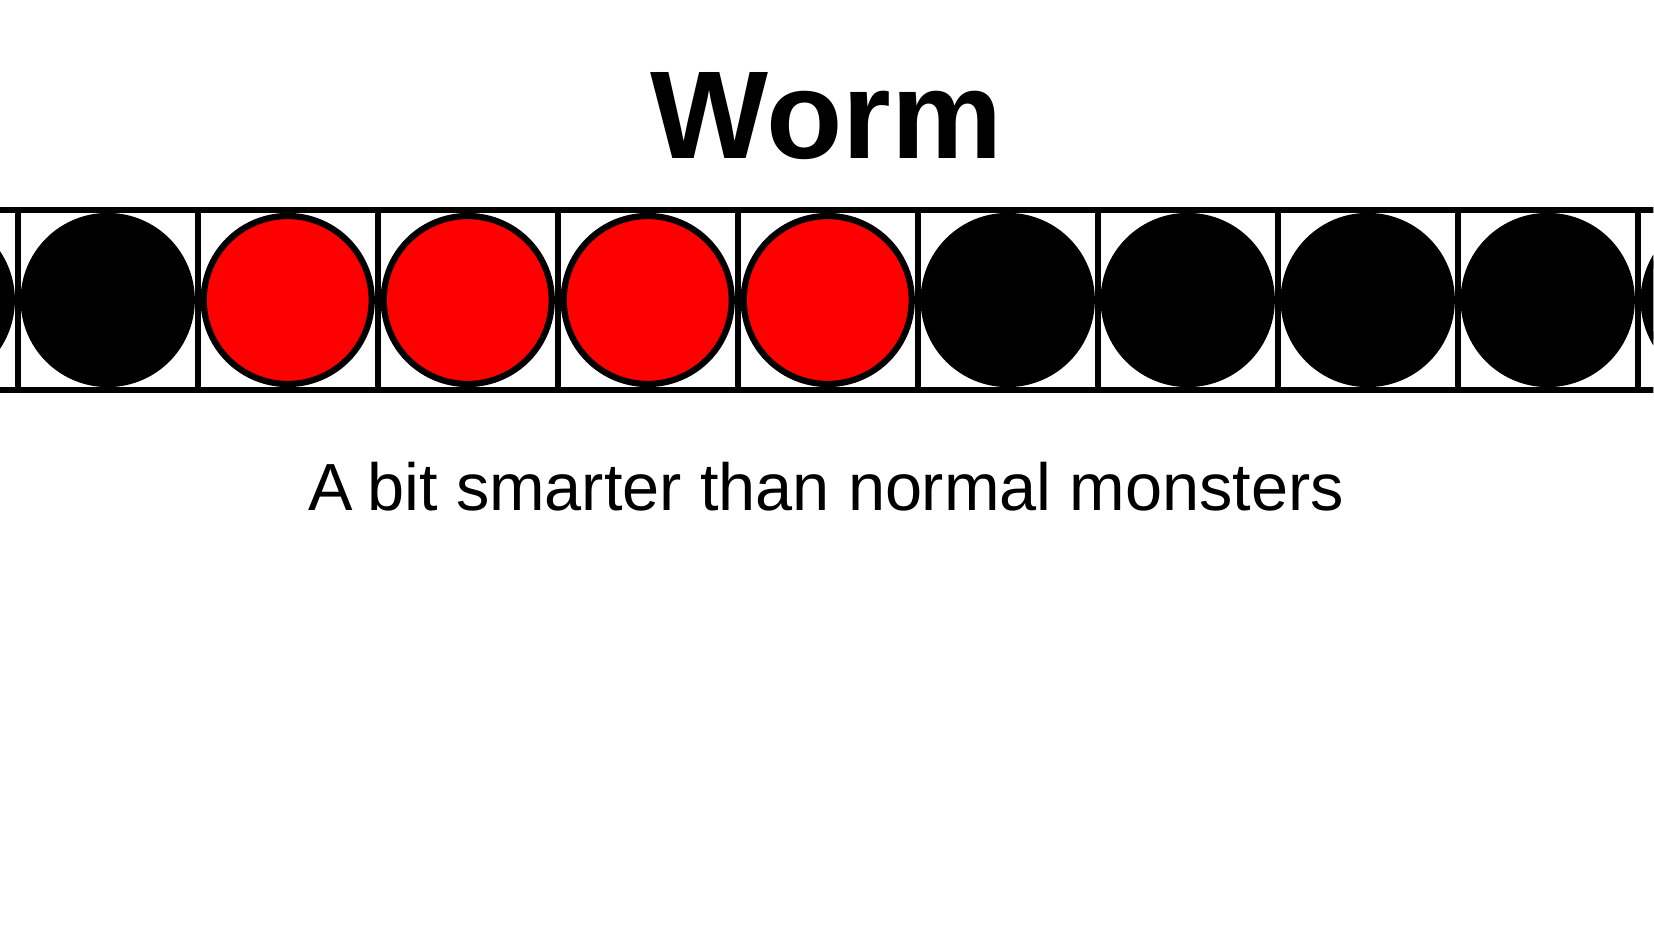

# Worm
A bit smarter than normal monsters